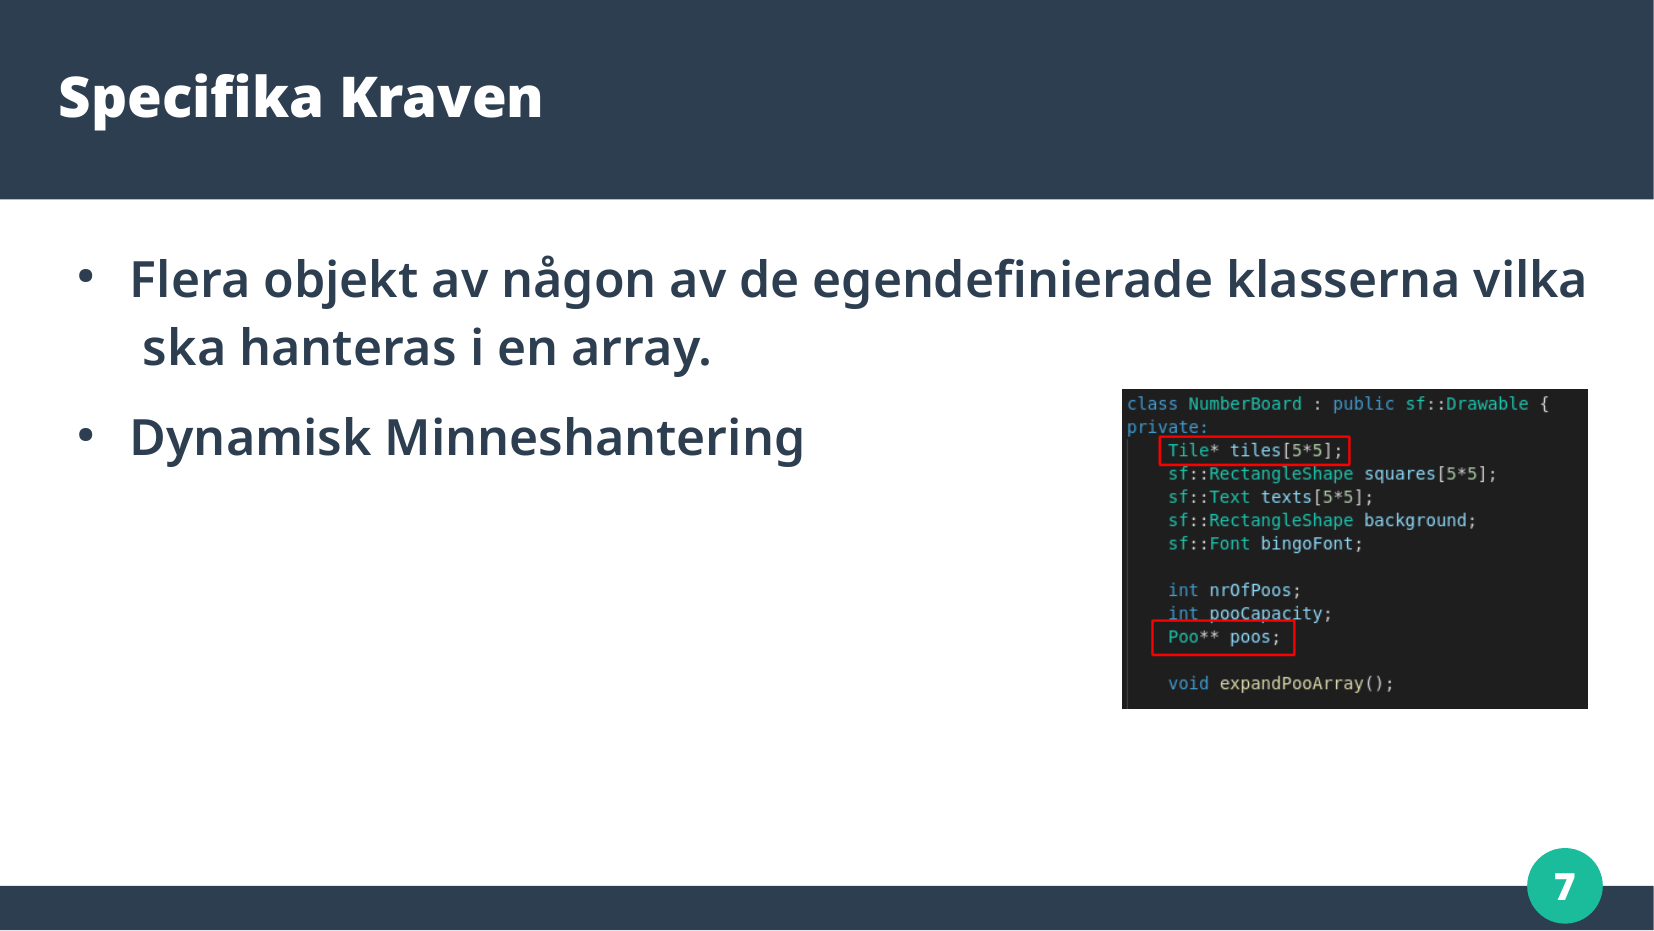

# Specifika Kraven
Flera objekt av någon av de egendefinierade klasserna vilka ska hanteras i en array.
Dynamisk Minneshantering